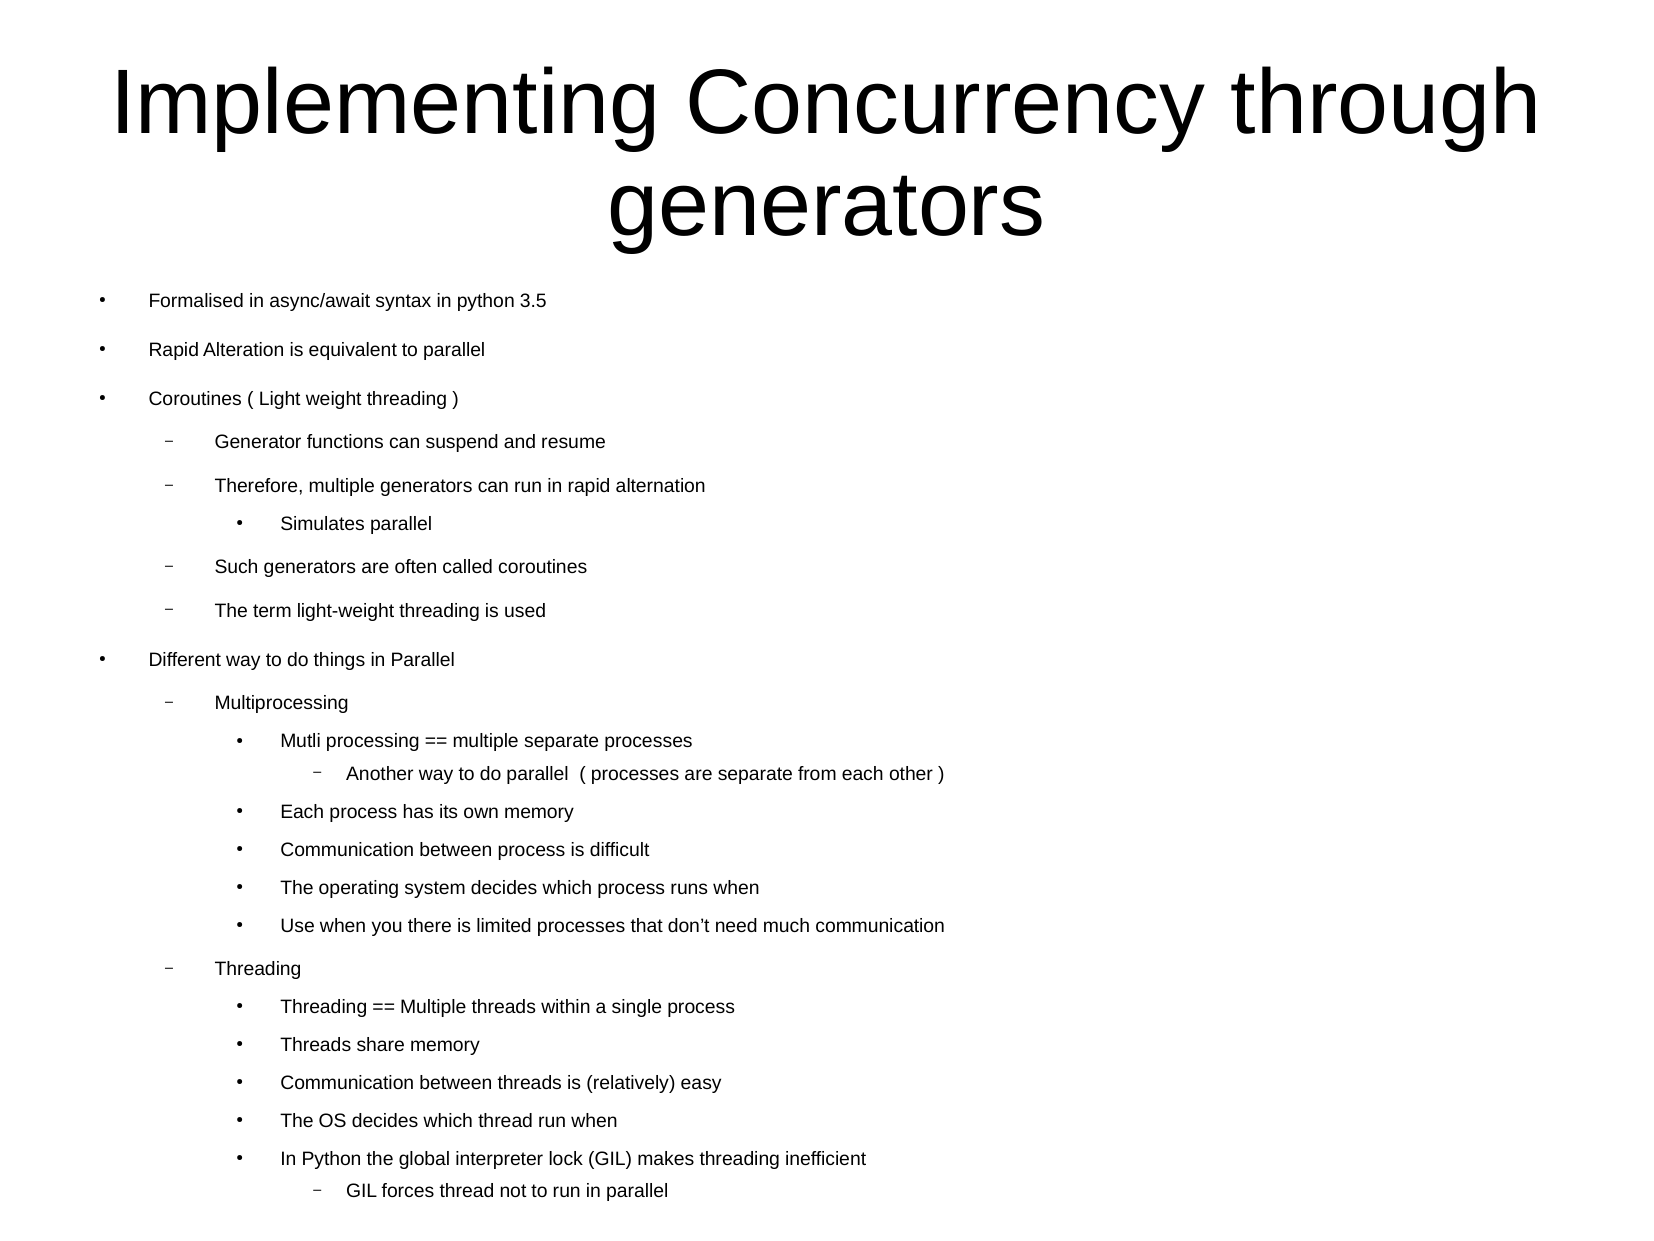

# Implementing Concurrency through generators
Formalised in async/await syntax in python 3.5
Rapid Alteration is equivalent to parallel
Coroutines ( Light weight threading )
Generator functions can suspend and resume
Therefore, multiple generators can run in rapid alternation
Simulates parallel
Such generators are often called coroutines
The term light-weight threading is used
Different way to do things in Parallel
Multiprocessing
Mutli processing == multiple separate processes
Another way to do parallel ( processes are separate from each other )
Each process has its own memory
Communication between process is difficult
The operating system decides which process runs when
Use when you there is limited processes that don’t need much communication
Threading
Threading == Multiple threads within a single process
Threads share memory
Communication between threads is (relatively) easy
The OS decides which thread run when
In Python the global interpreter lock (GIL) makes threading inefficient
GIL forces thread not to run in parallel